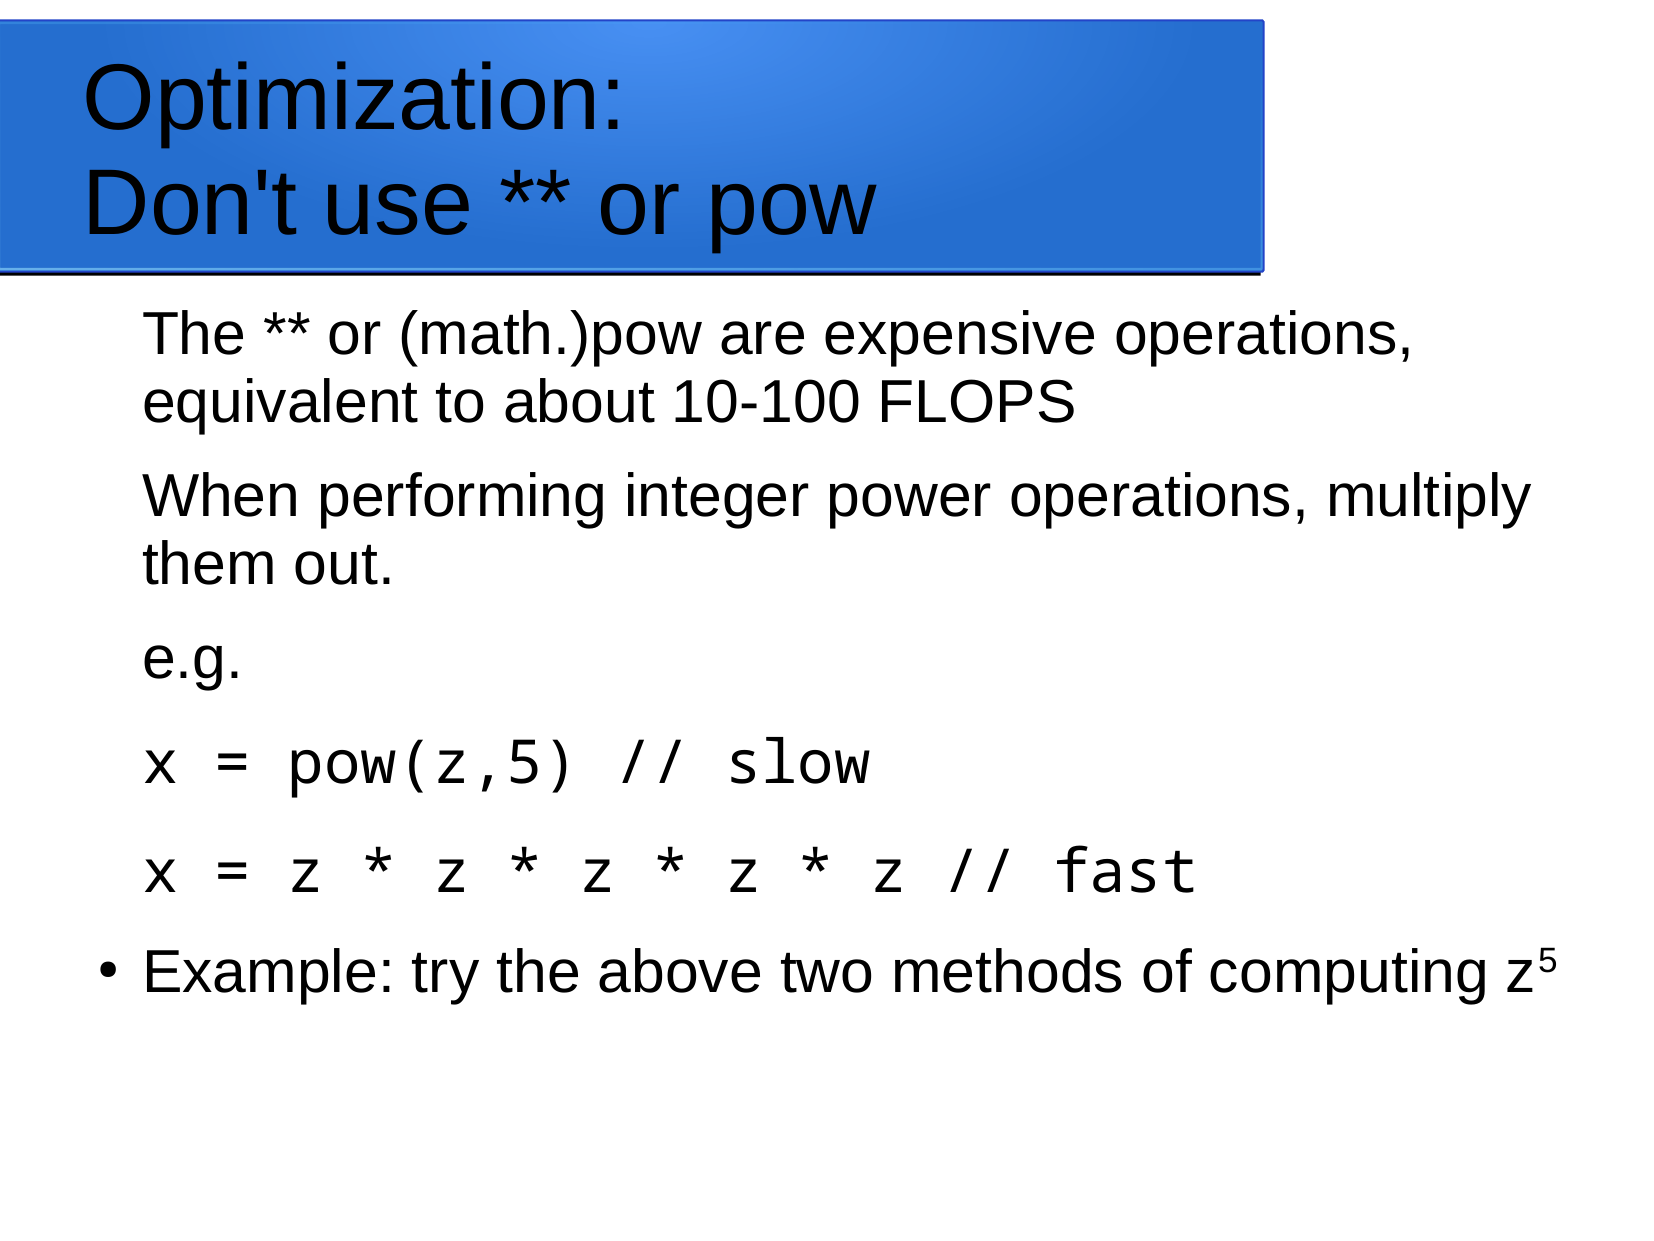

# Optimization: Don't use ** or pow
The ** or (math.)pow are expensive operations, equivalent to about 10-100 FLOPS
When performing integer power operations, multiply them out.
e.g.
x = pow(z,5) // slow
x = z * z * z * z * z // fast
Example: try the above two methods of computing z5